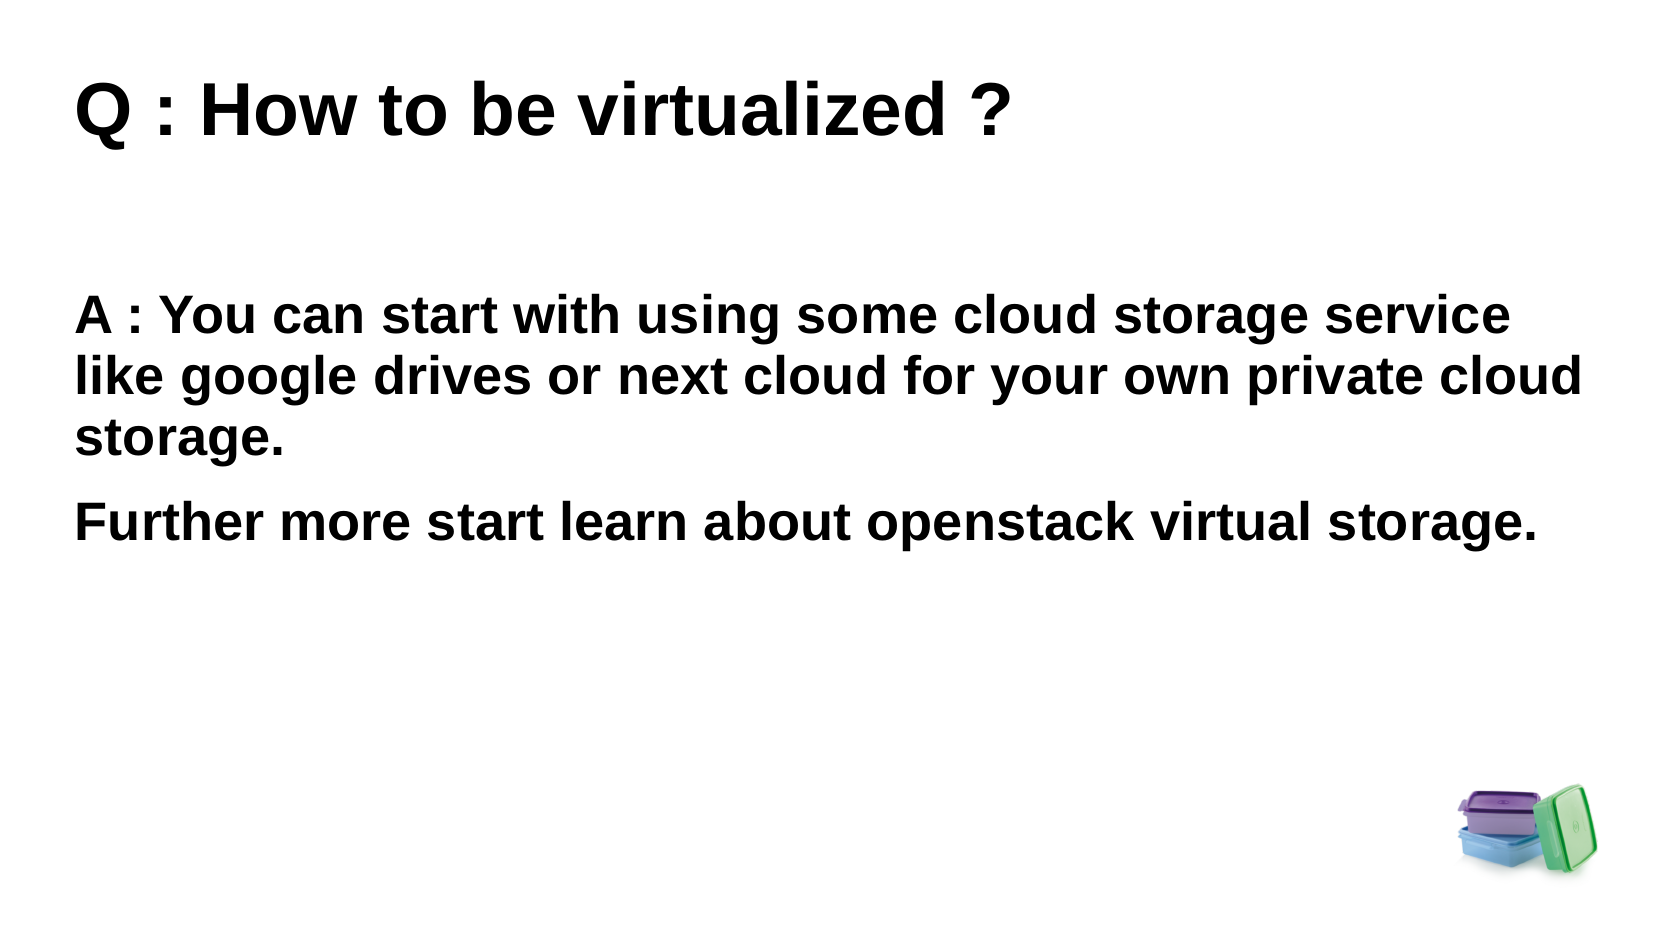

Q : How to be virtualized ?
A : You can start with using some cloud storage service like google drives or next cloud for your own private cloud storage.
Further more start learn about openstack virtual storage.